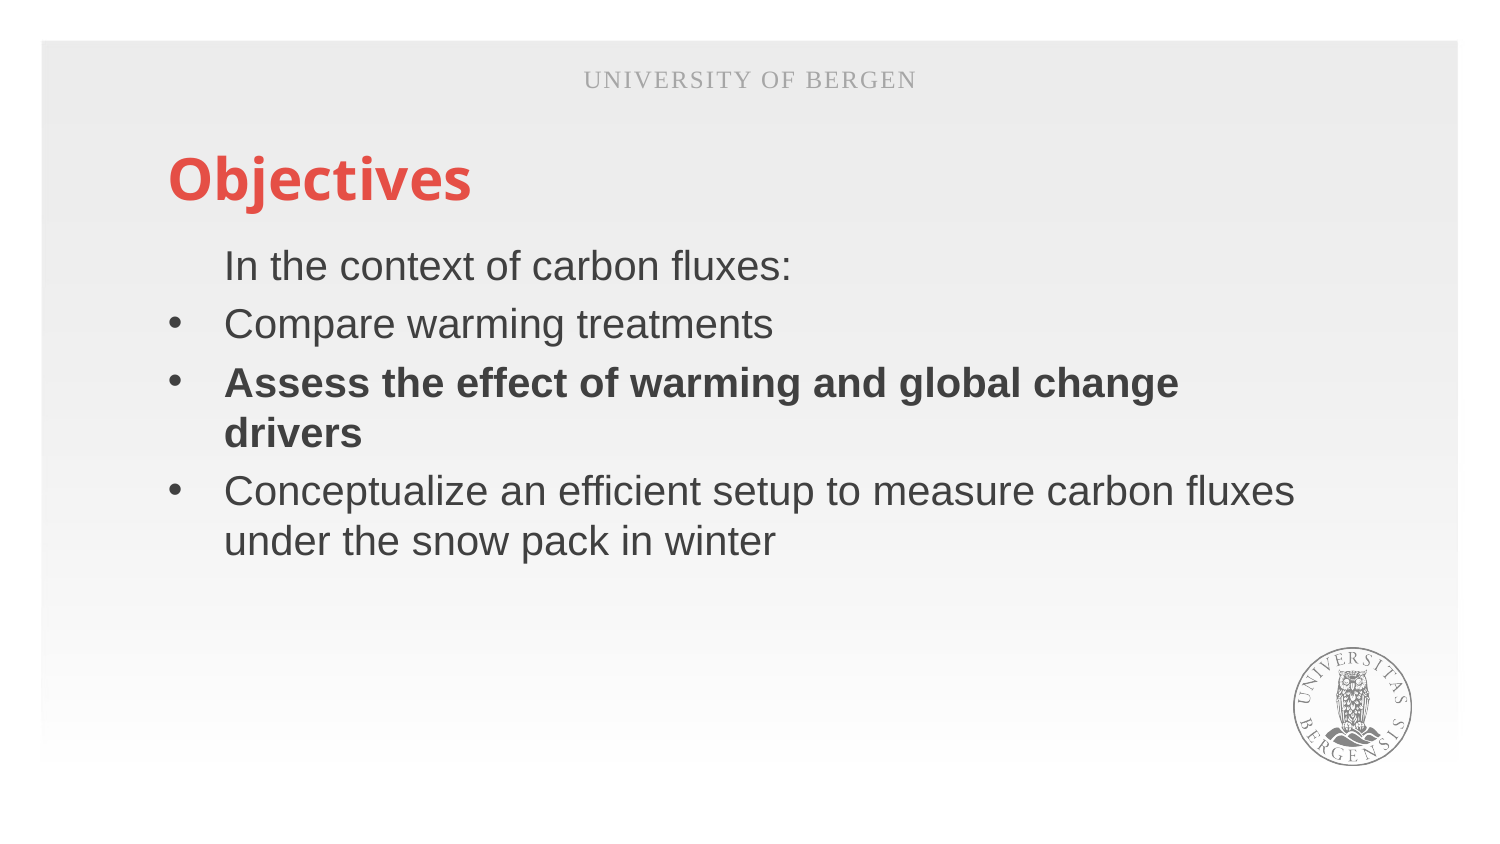

University of Bergen
# Objectives
In the context of carbon fluxes:
Compare warming treatments
Assess the effect of warming and global change drivers
Conceptualize an efficient setup to measure carbon fluxes under the snow pack in winter